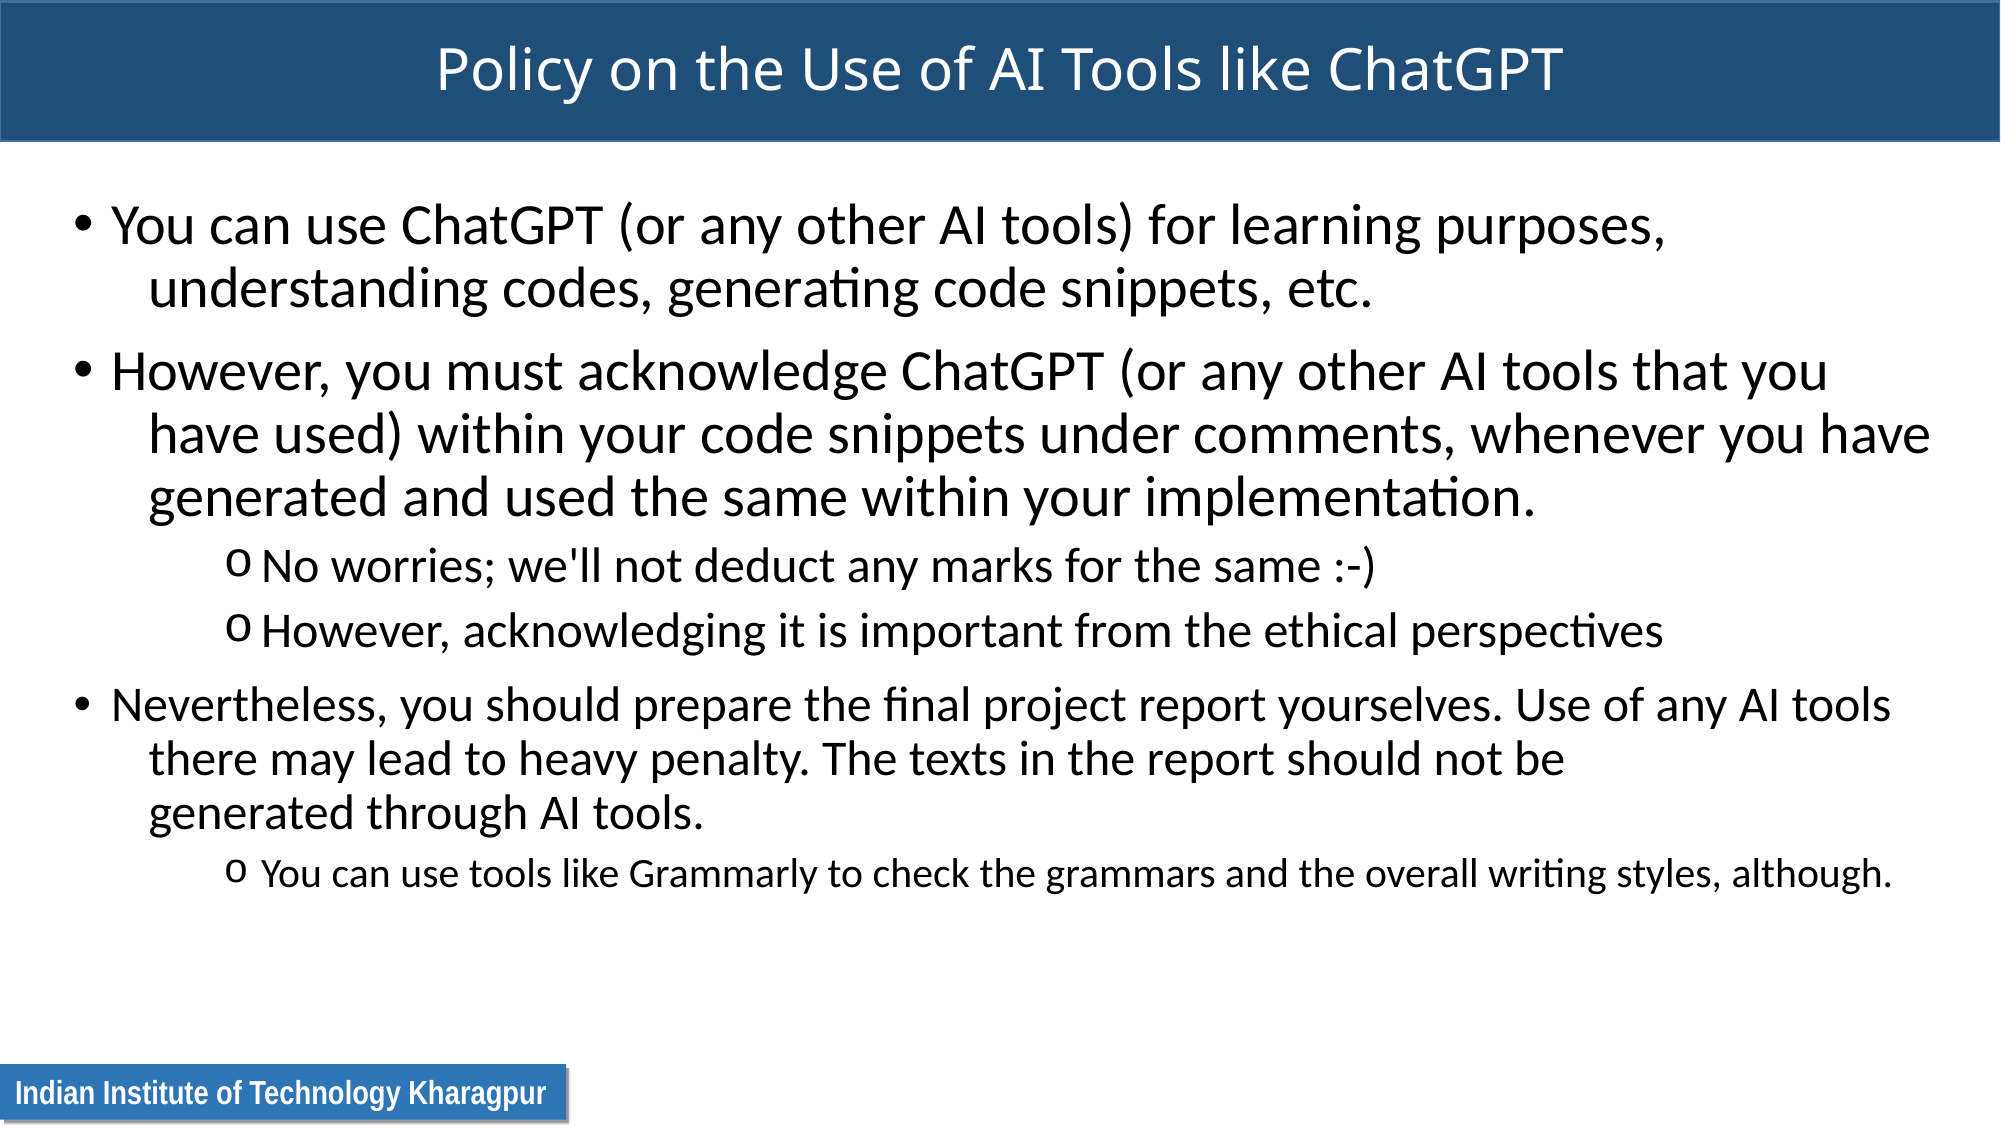

Policy on the Use of AI Tools like ChatGPT
# You can use ChatGPT (or any other AI tools) for learning purposes, understanding codes, generating code snippets, etc.
However, you must acknowledge ChatGPT (or any other AI tools that you have used) within your code snippets under comments, whenever you have generated and used the same within your implementation.
No worries; we'll not deduct any marks for the same :-)
However, acknowledging it is important from the ethical perspectives
Nevertheless, you should prepare the final project report yourselves. Use of any AI tools there may lead to heavy penalty. The texts in the report should not be generated through AI tools.
You can use tools like Grammarly to check the grammars and the overall writing styles, although.